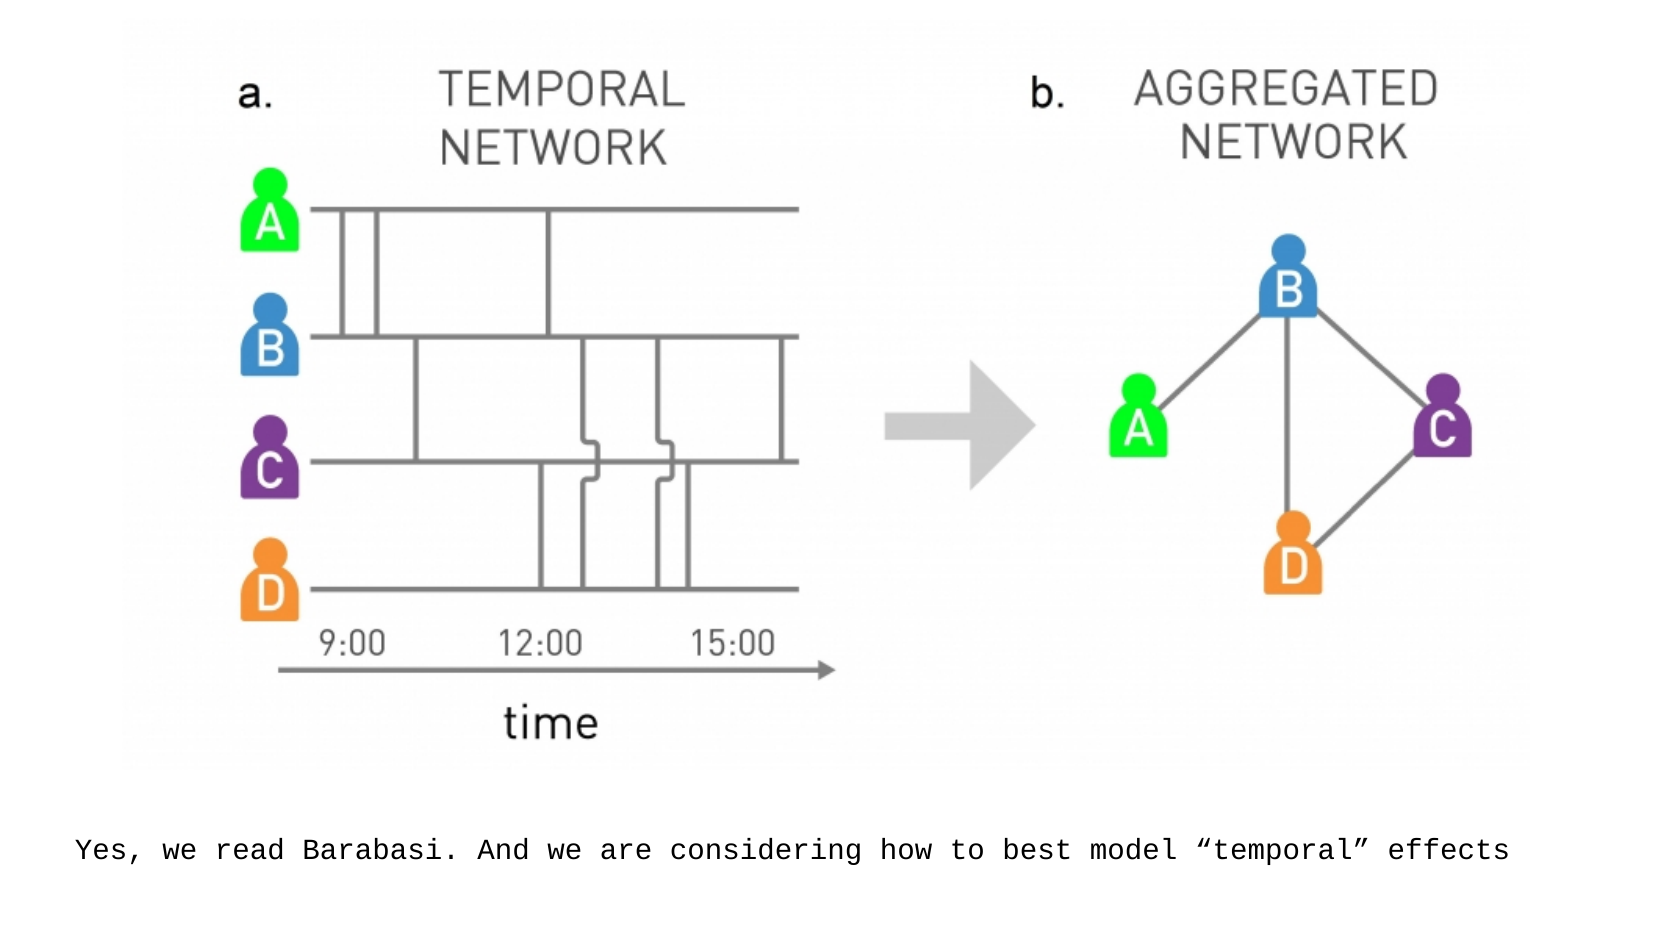

#
Yes, we read Barabasi. And we are considering how to best model “temporal” effects